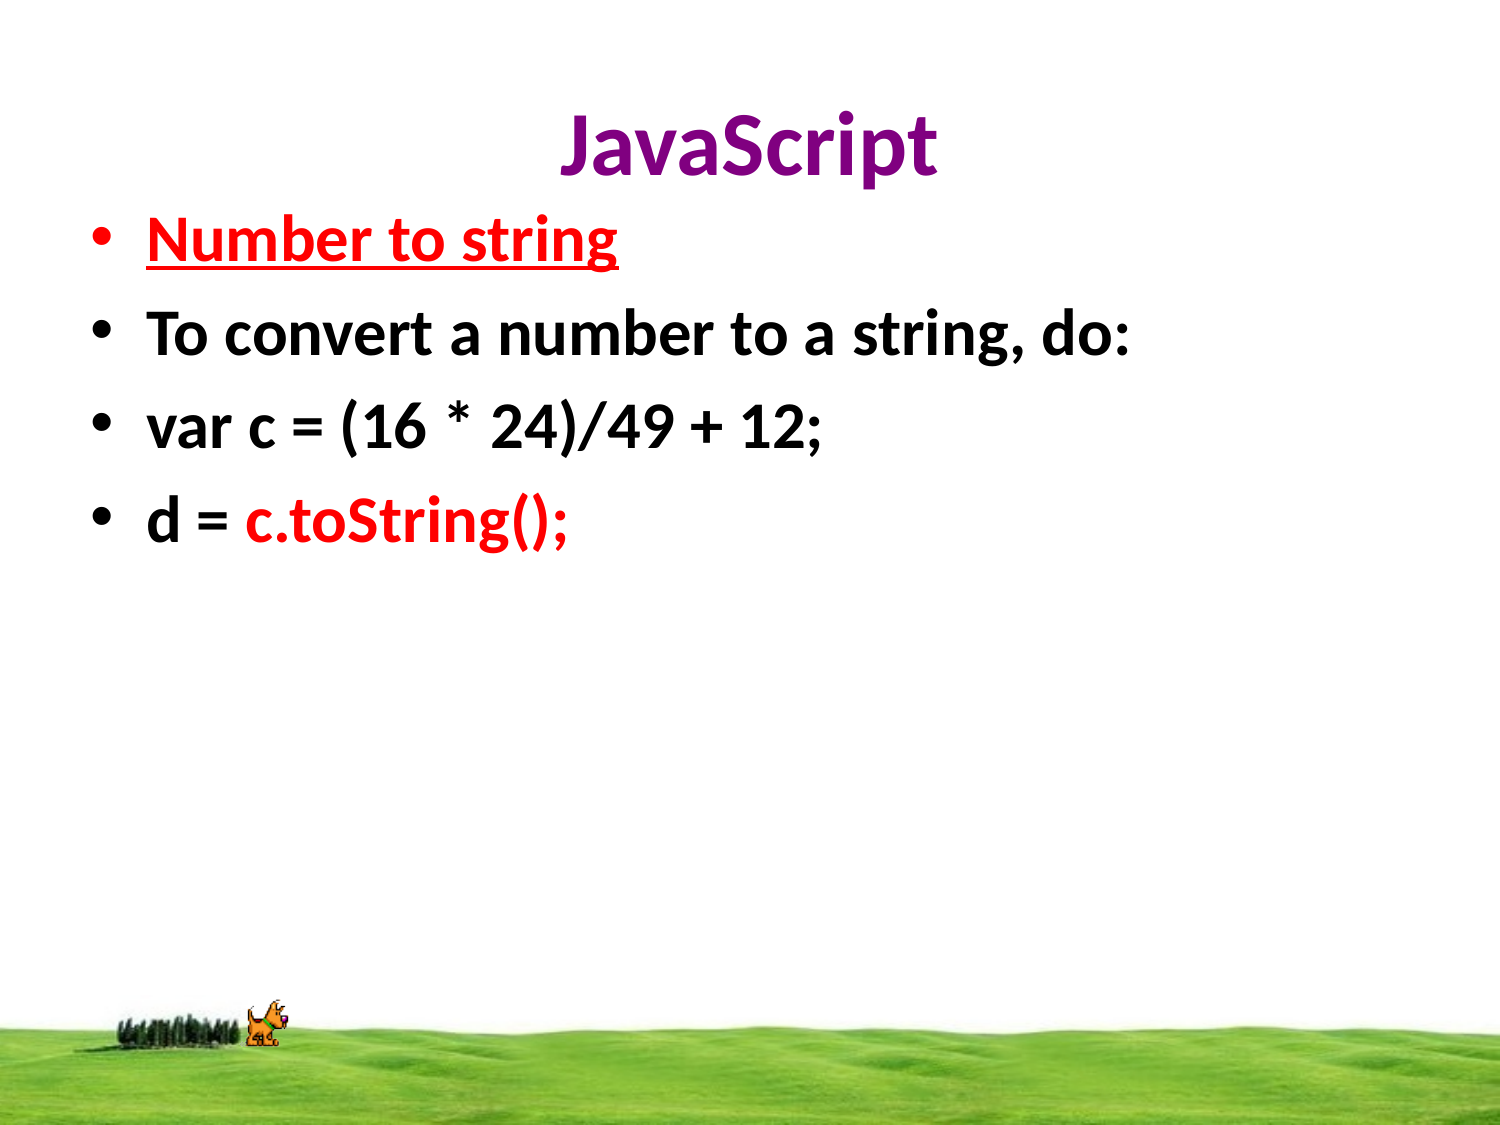

# JavaScript
Number to string
To convert a number to a string, do:
var c = (16 * 24)/49 + 12;
d = c.toString();